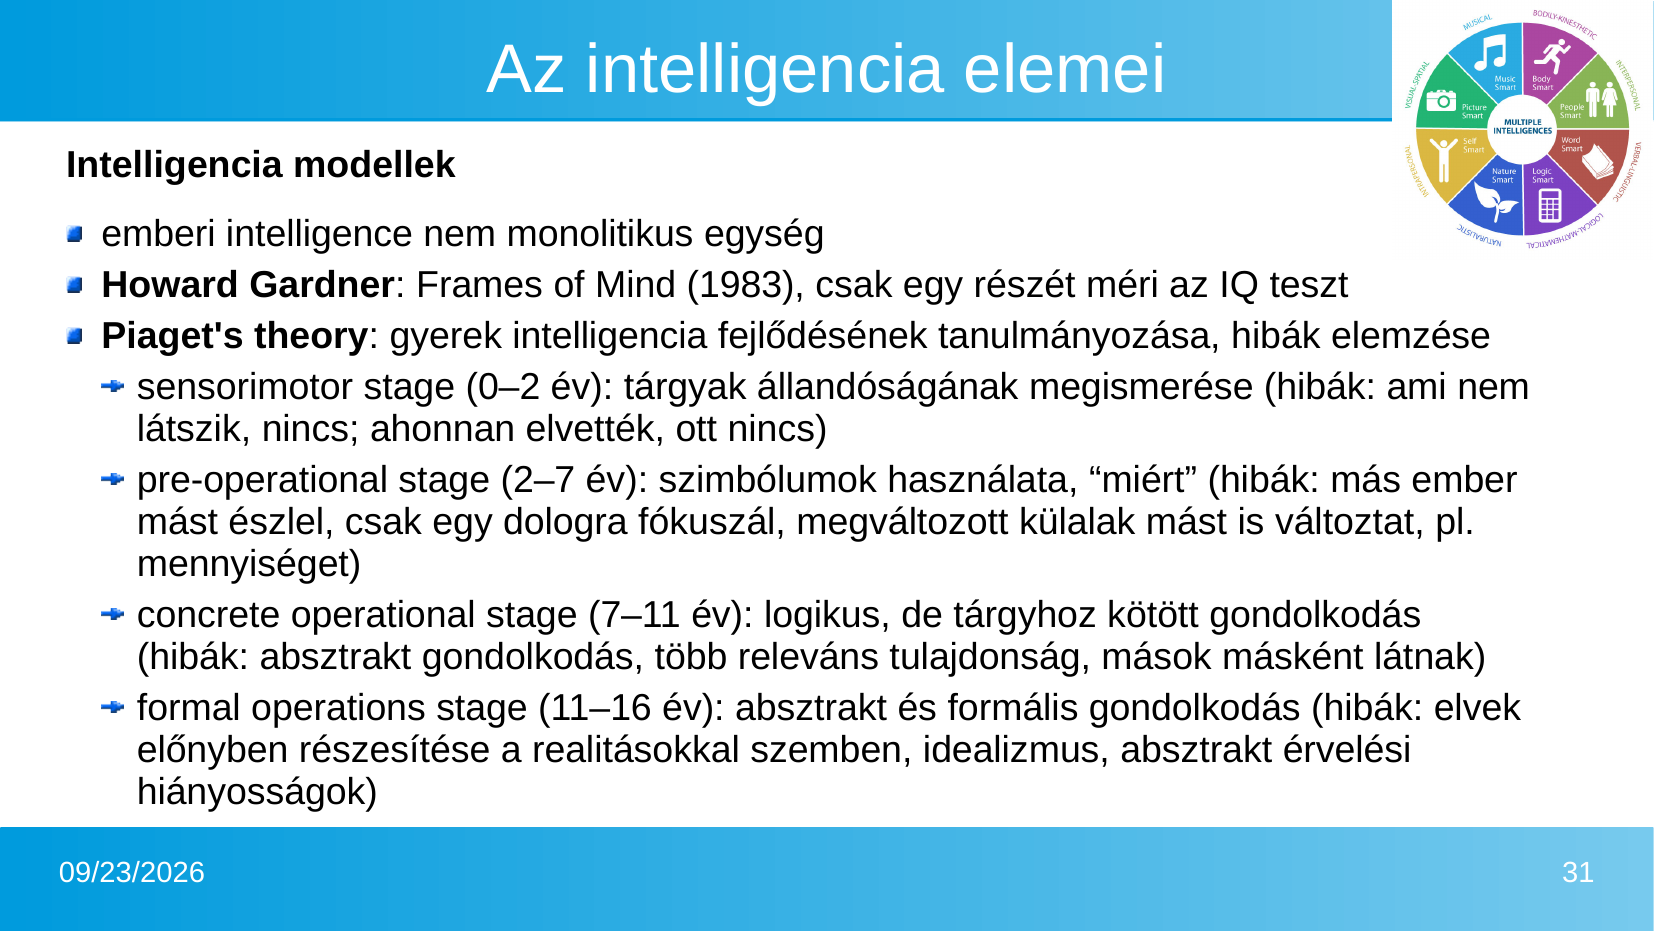

# Az intelligencia elemei
Intelligencia modellek
emberi intelligence nem monolitikus egység
Howard Gardner: Frames of Mind (1983), csak egy részét méri az IQ teszt
Piaget's theory: gyerek intelligencia fejlődésének tanulmányozása, hibák elemzése
sensorimotor stage (0–2 év): tárgyak állandóságának megismerése (hibák: ami nem látszik, nincs; ahonnan elvették, ott nincs)
pre-operational stage (2–7 év): szimbólumok használata, “miért” (hibák: más ember mást észlel, csak egy dologra fókuszál, megváltozott külalak mást is változtat, pl. mennyiséget)
concrete operational stage (7–11 év): logikus, de tárgyhoz kötött gondolkodás (hibák: absztrakt gondolkodás, több releváns tulajdonság, mások másként látnak)
formal operations stage (11–16 év): absztrakt és formális gondolkodás (hibák: elvek előnyben részesítése a realitásokkal szemben, idealizmus, absztrakt érvelési hiányosságok)
31